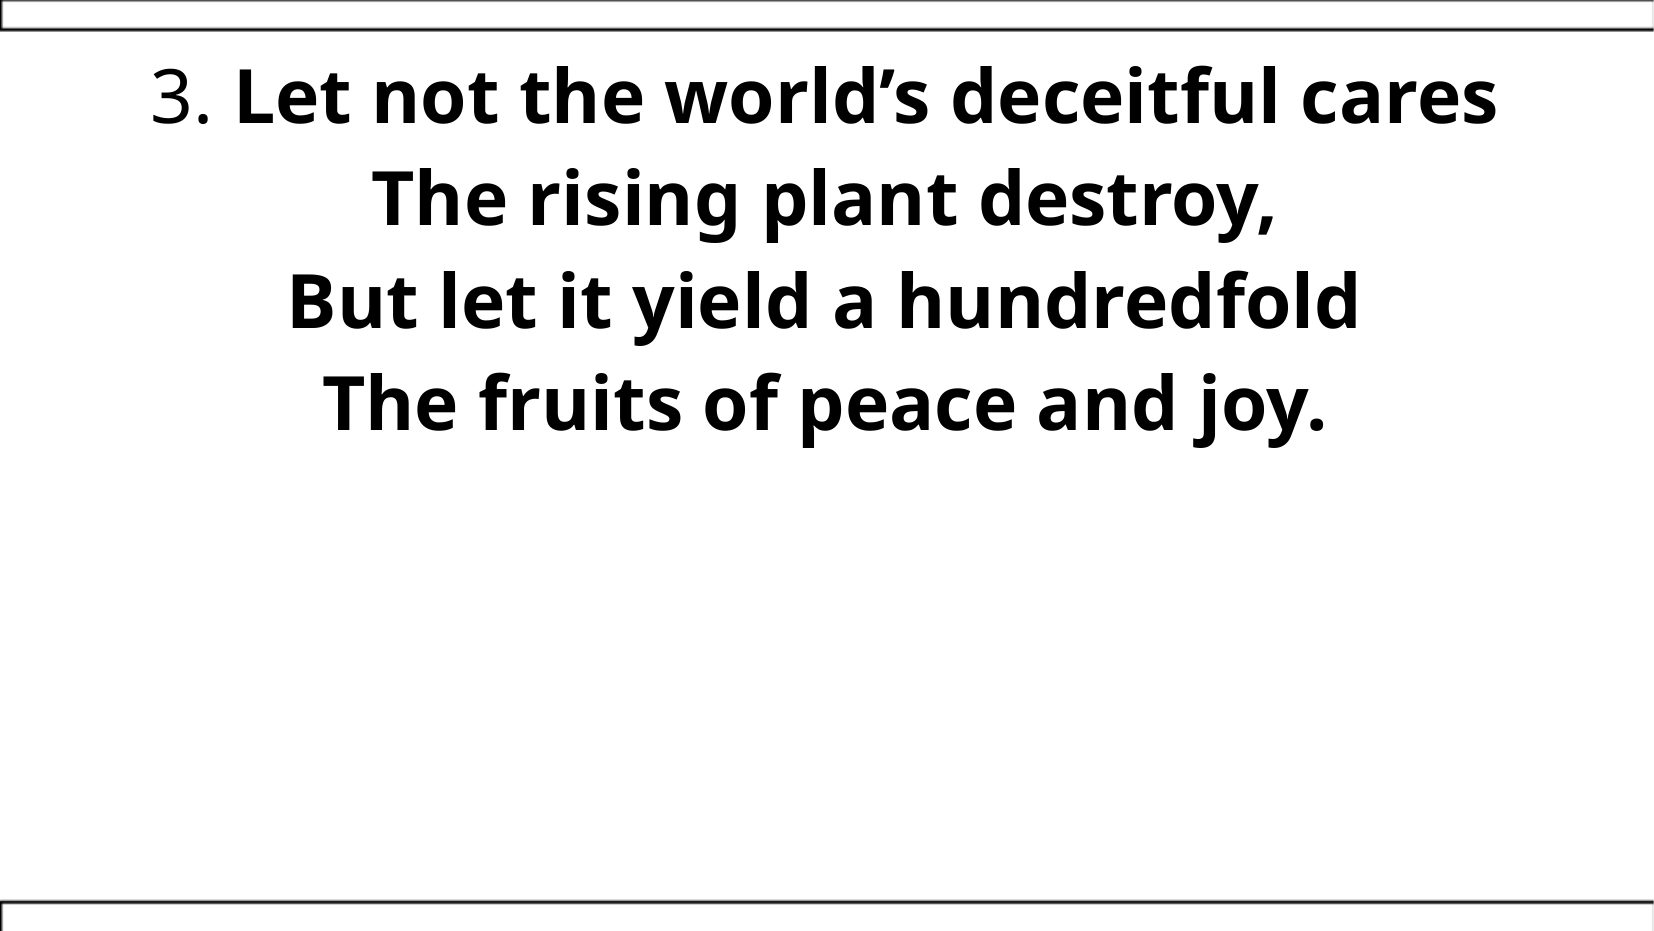

3. Let not the world’s deceitful cares
The rising plant destroy,
But let it yield a hundredfold
The fruits of peace and joy.